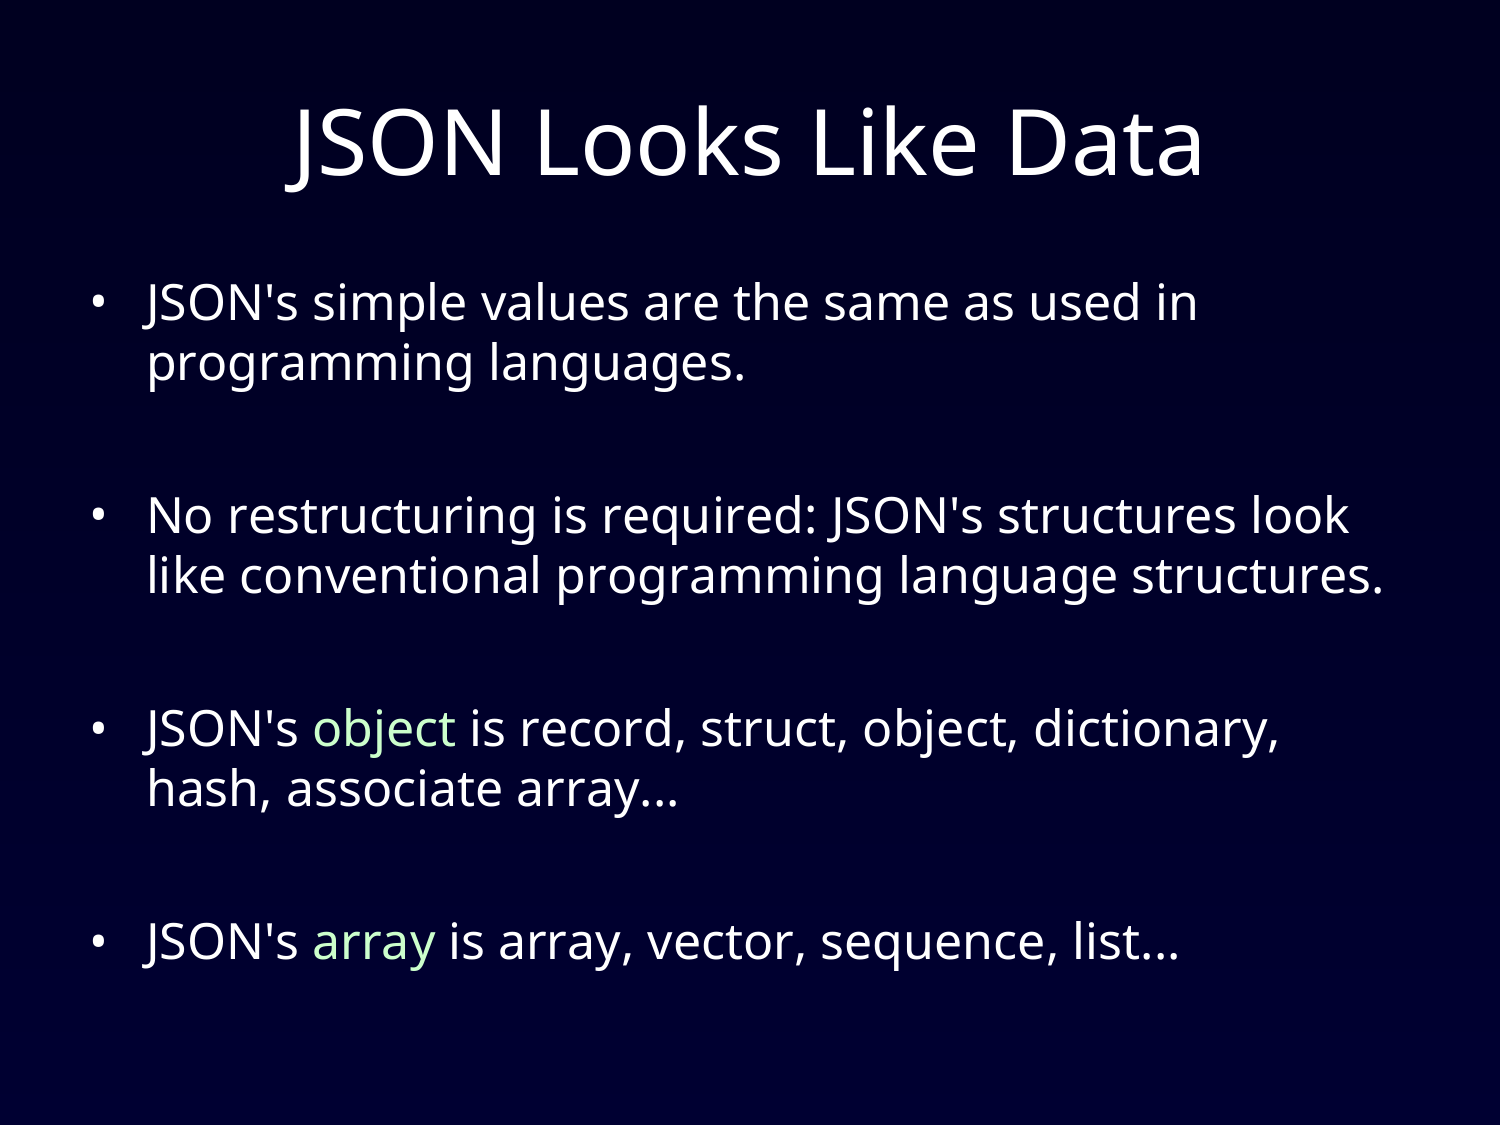

# JSON Looks Like Data
JSON's simple values are the same as used in programming languages.
No restructuring is required: JSON's structures look like conventional programming language structures.
JSON's object is record, struct, object, dictionary, hash, associate array...
JSON's array is array, vector, sequence, list...